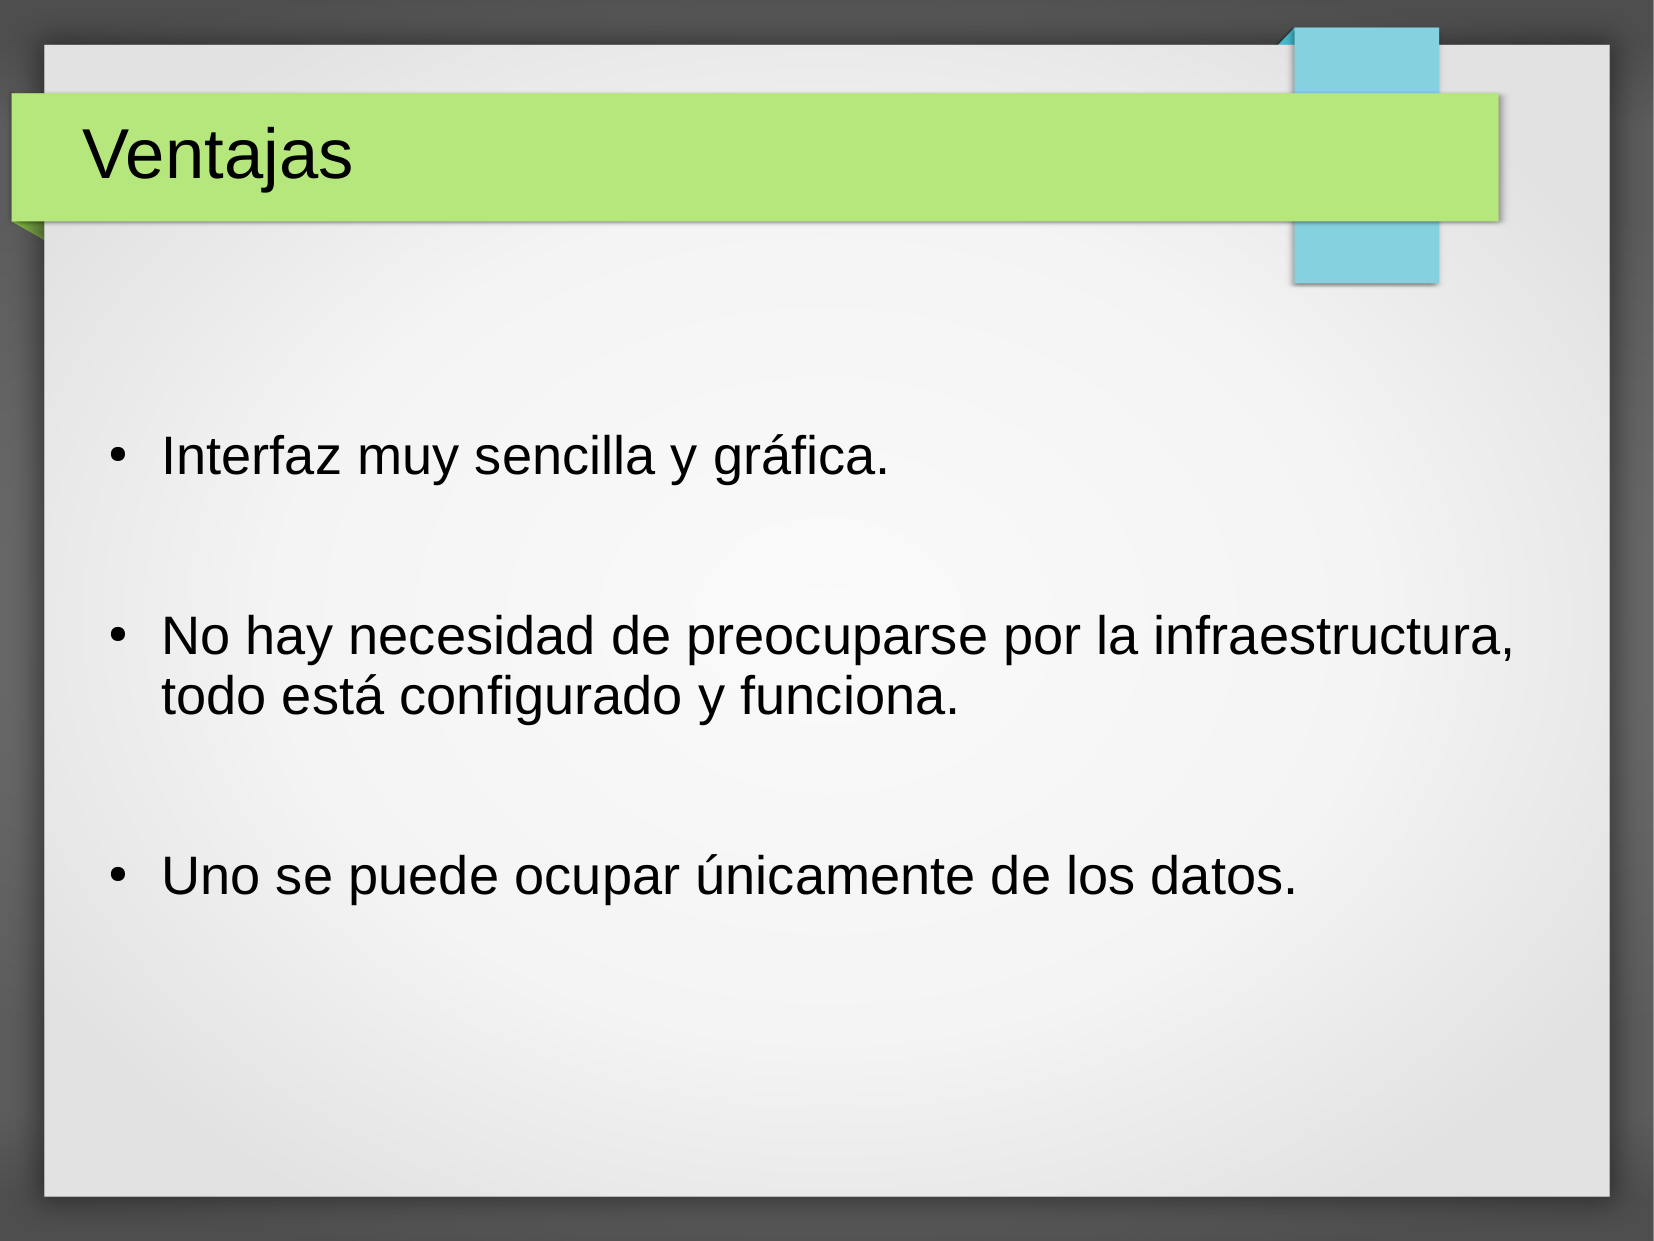

# Ventajas
Interfaz muy sencilla y gráfica.
No hay necesidad de preocuparse por la infraestructura, todo está configurado y funciona.
Uno se puede ocupar únicamente de los datos.